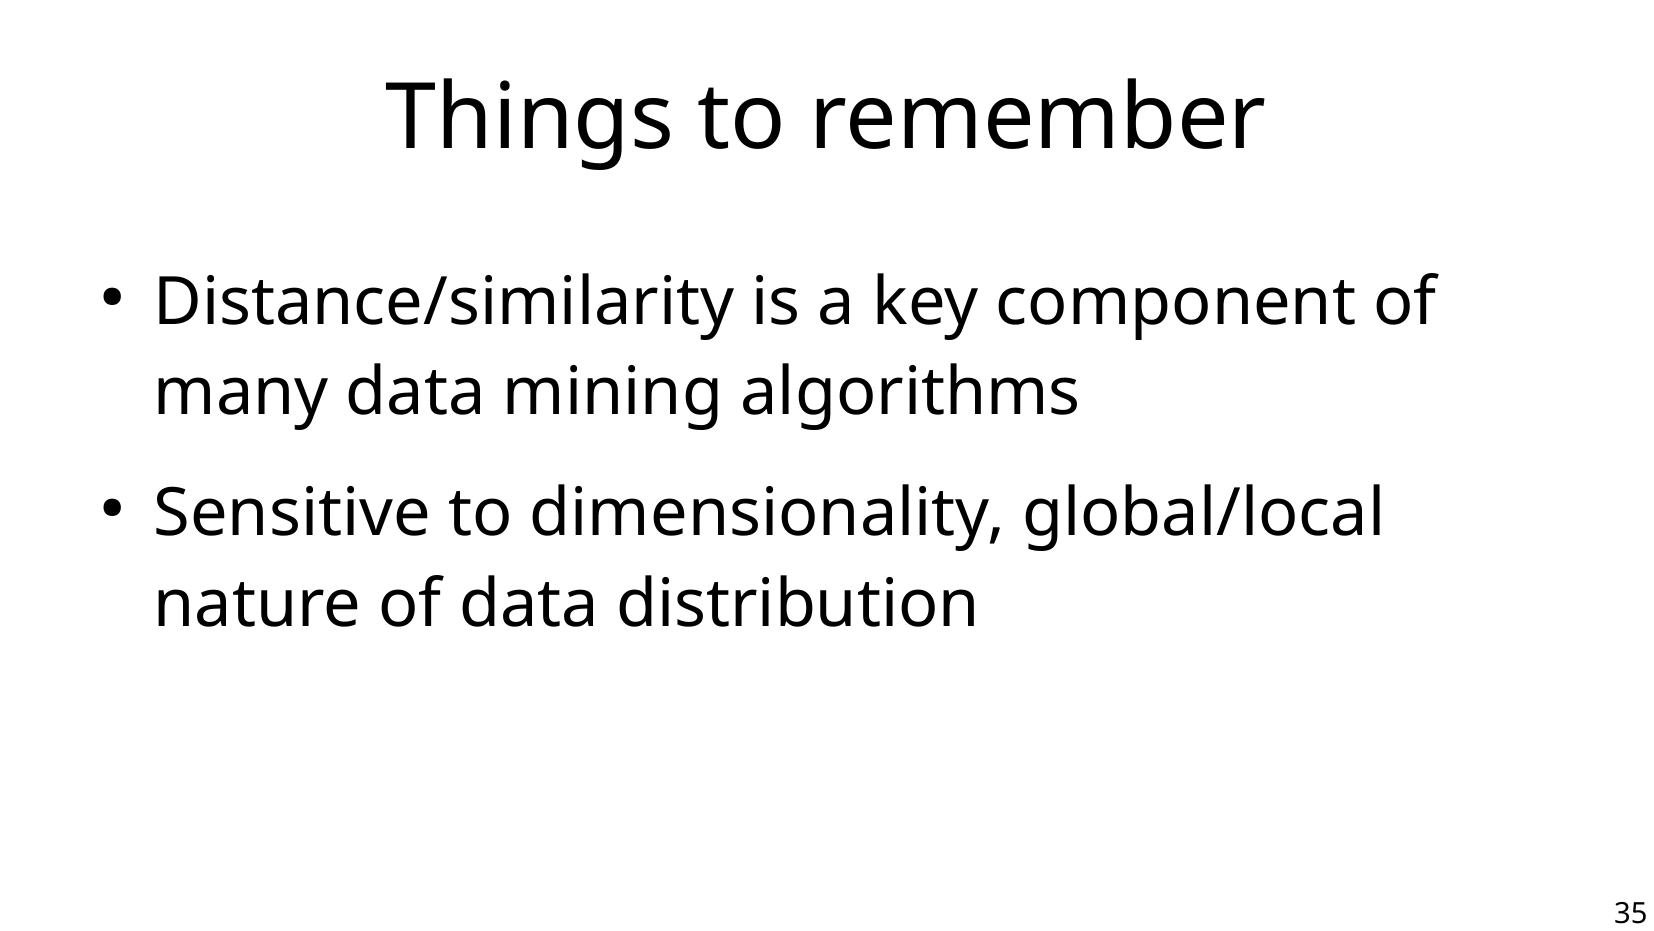

# Things to remember
Distance/similarity is a key component of many data mining algorithms
Sensitive to dimensionality, global/local nature of data distribution
35